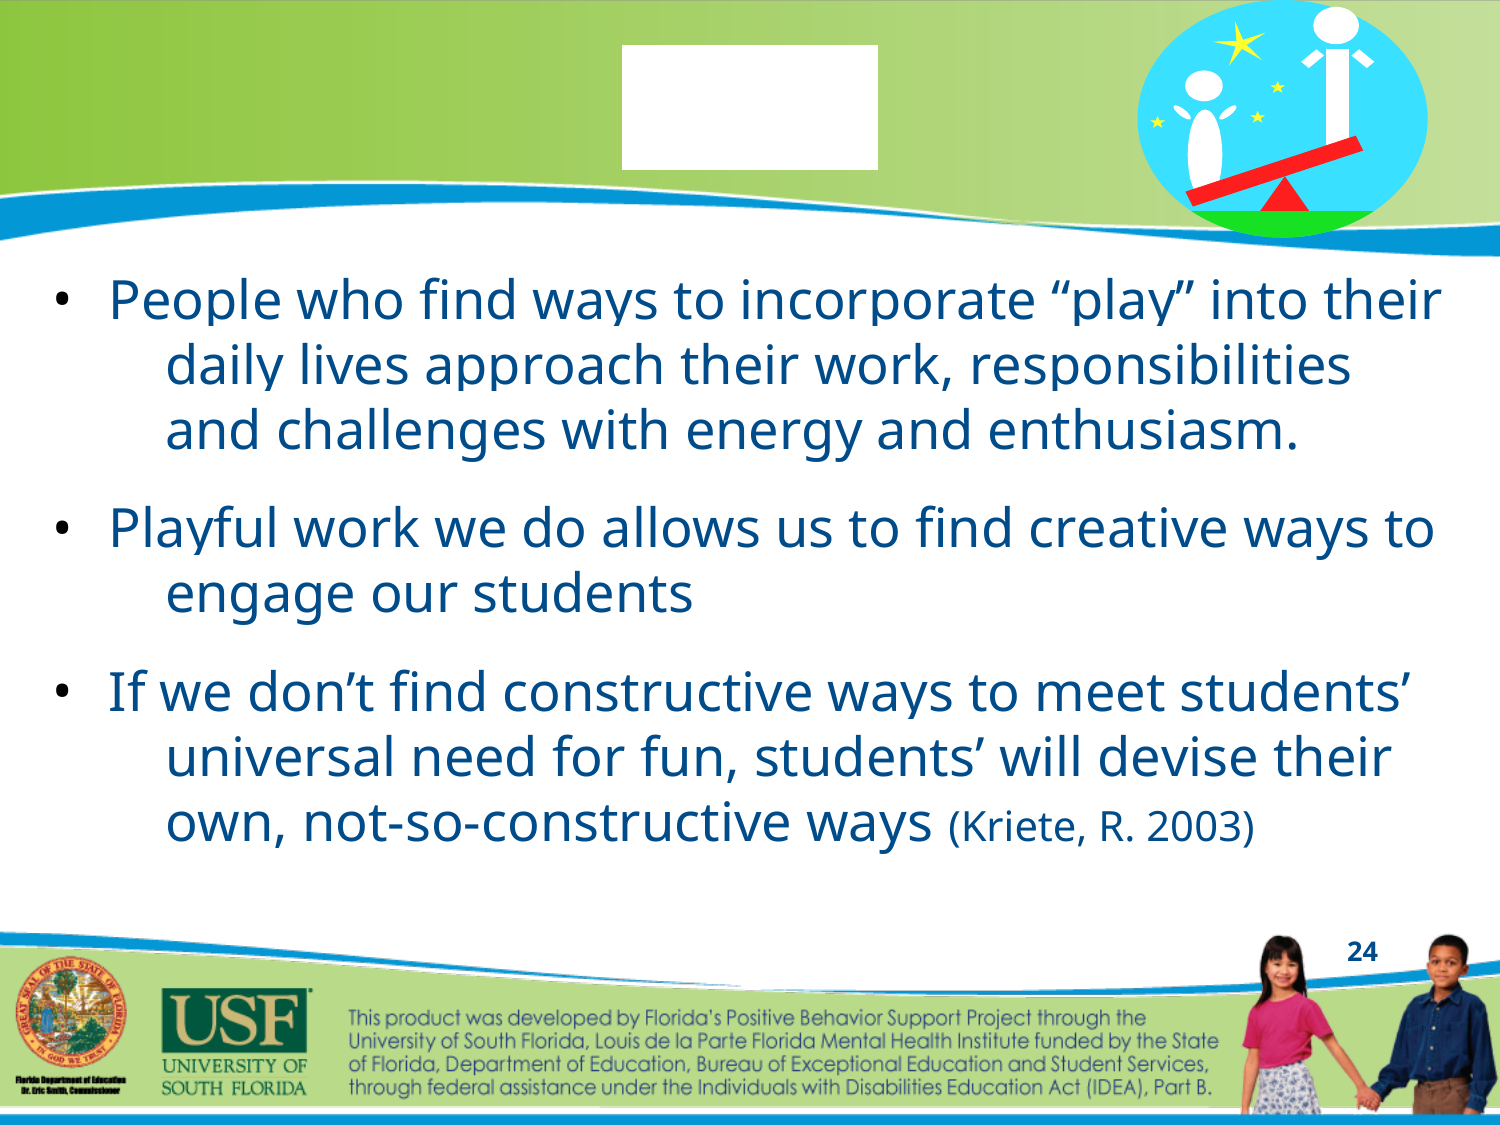

# PLAY!
People who find ways to incorporate “play” into their daily lives approach their work, responsibilities and challenges with energy and enthusiasm.
Playful work we do allows us to find creative ways to engage our students
If we don’t find constructive ways to meet students’ universal need for fun, students’ will devise their own, not-so-constructive ways (Kriete, R. 2003)